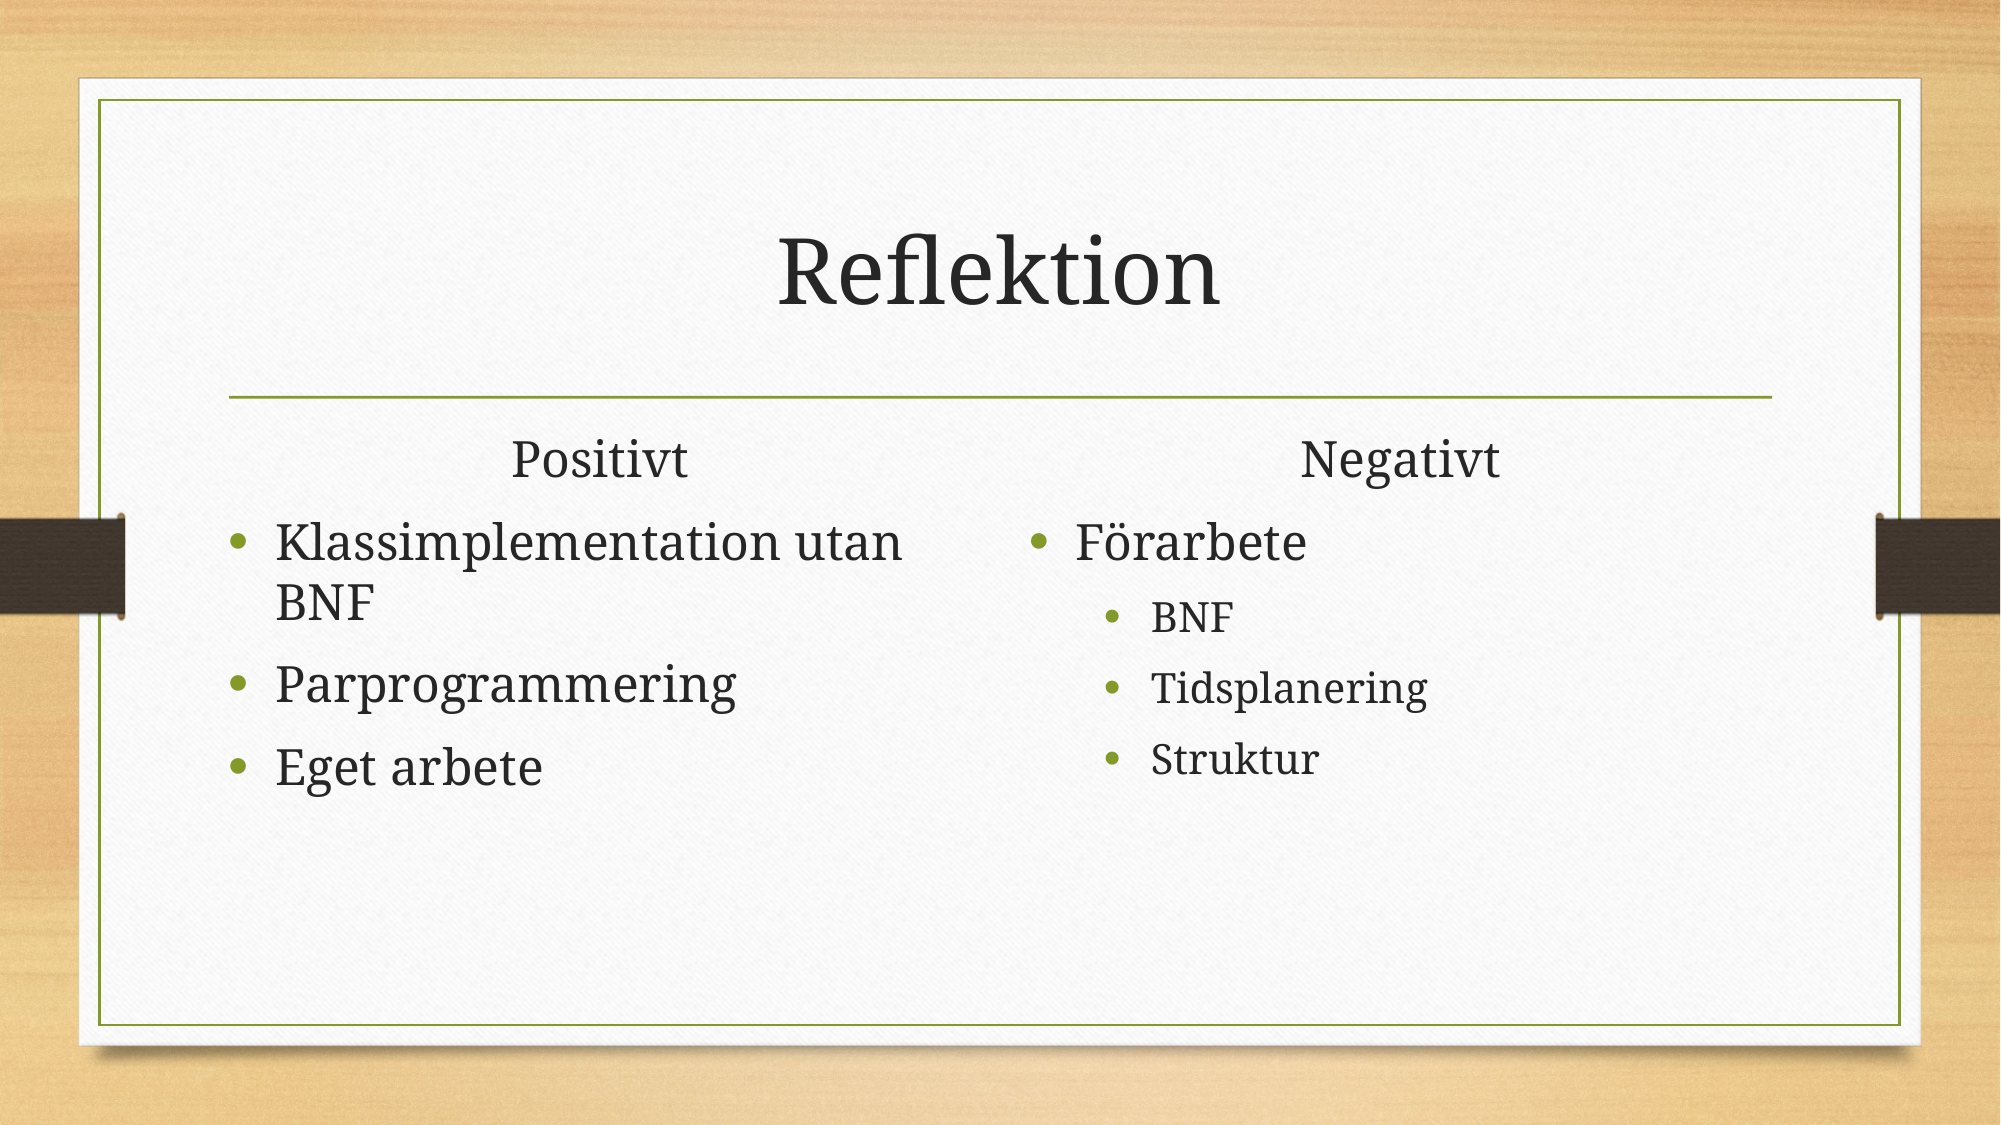

# Reflektion
Positivt
Klassimplementation utan BNF
Parprogrammering
Eget arbete
Negativt
Förarbete
BNF
Tidsplanering
Struktur